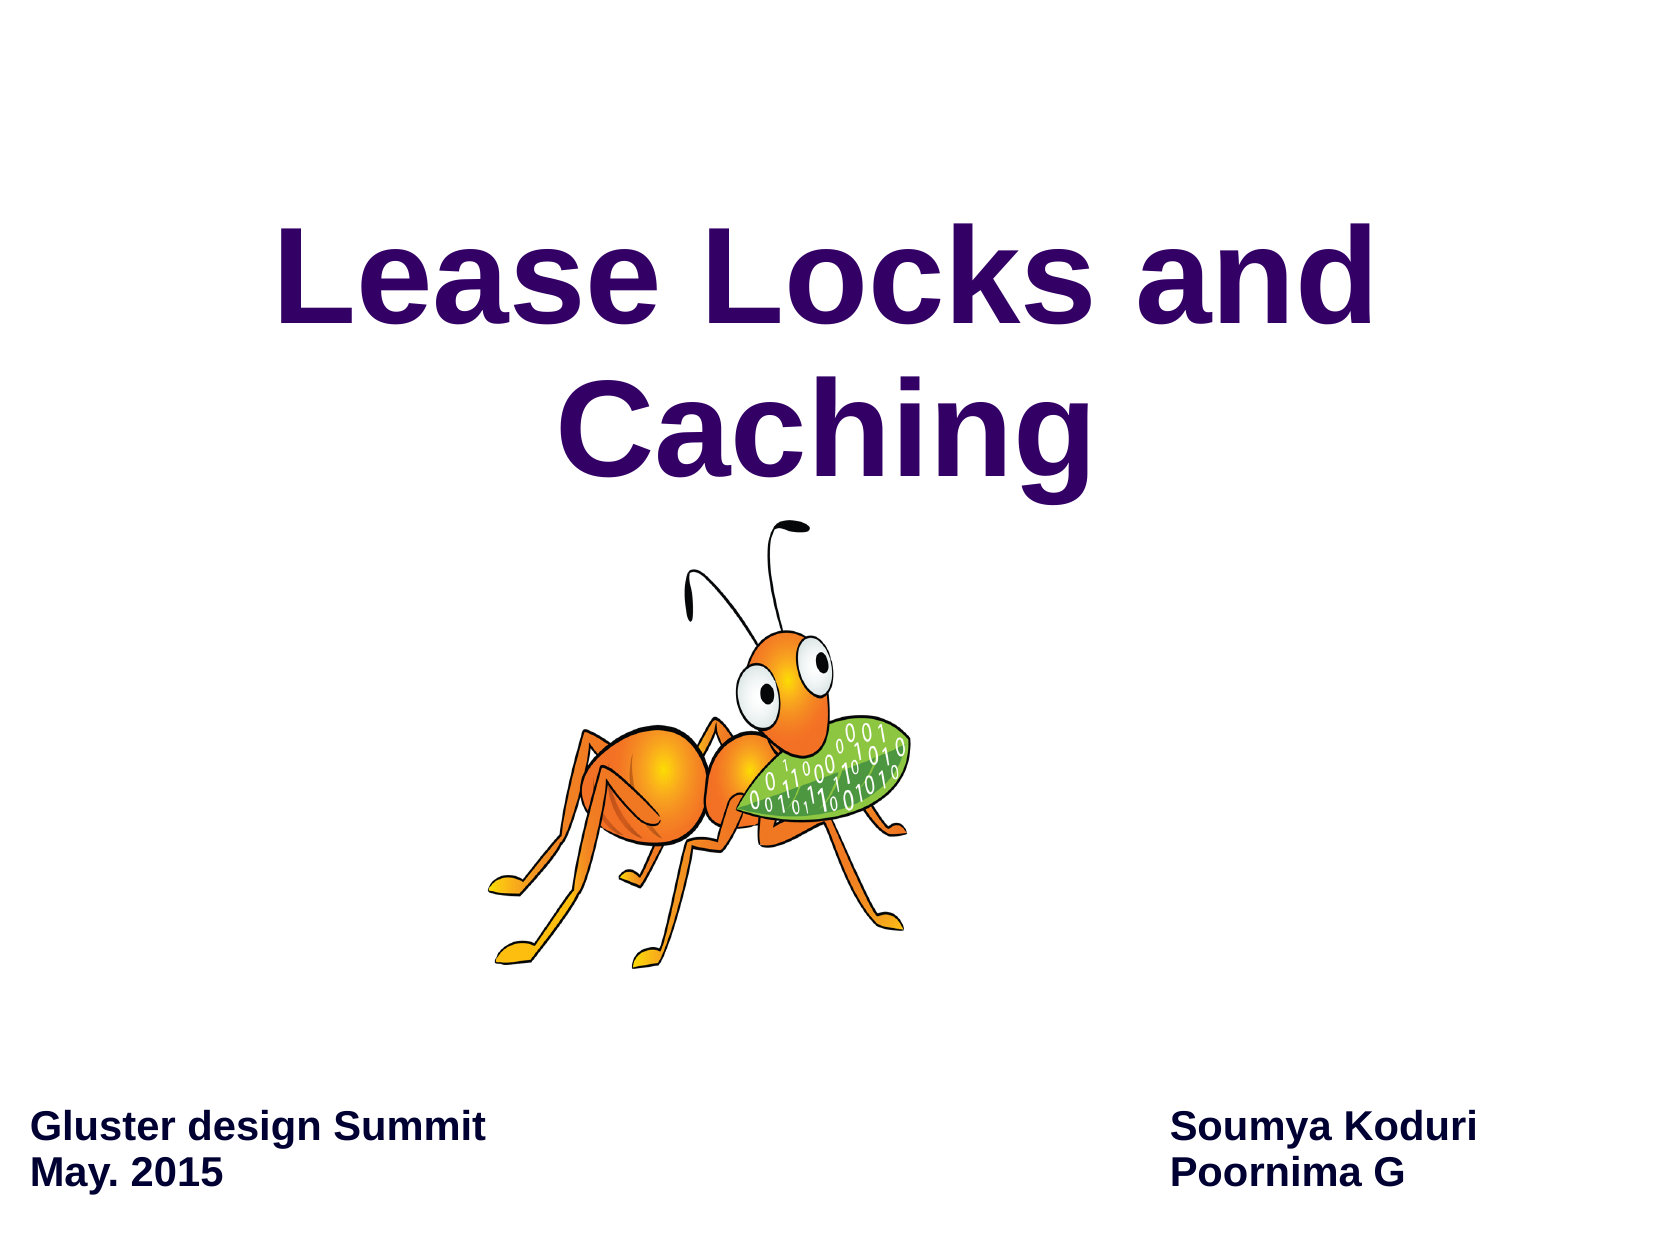

# Lease Locks and Caching
Gluster design Summit
May. 2015
Soumya Koduri
Poornima G